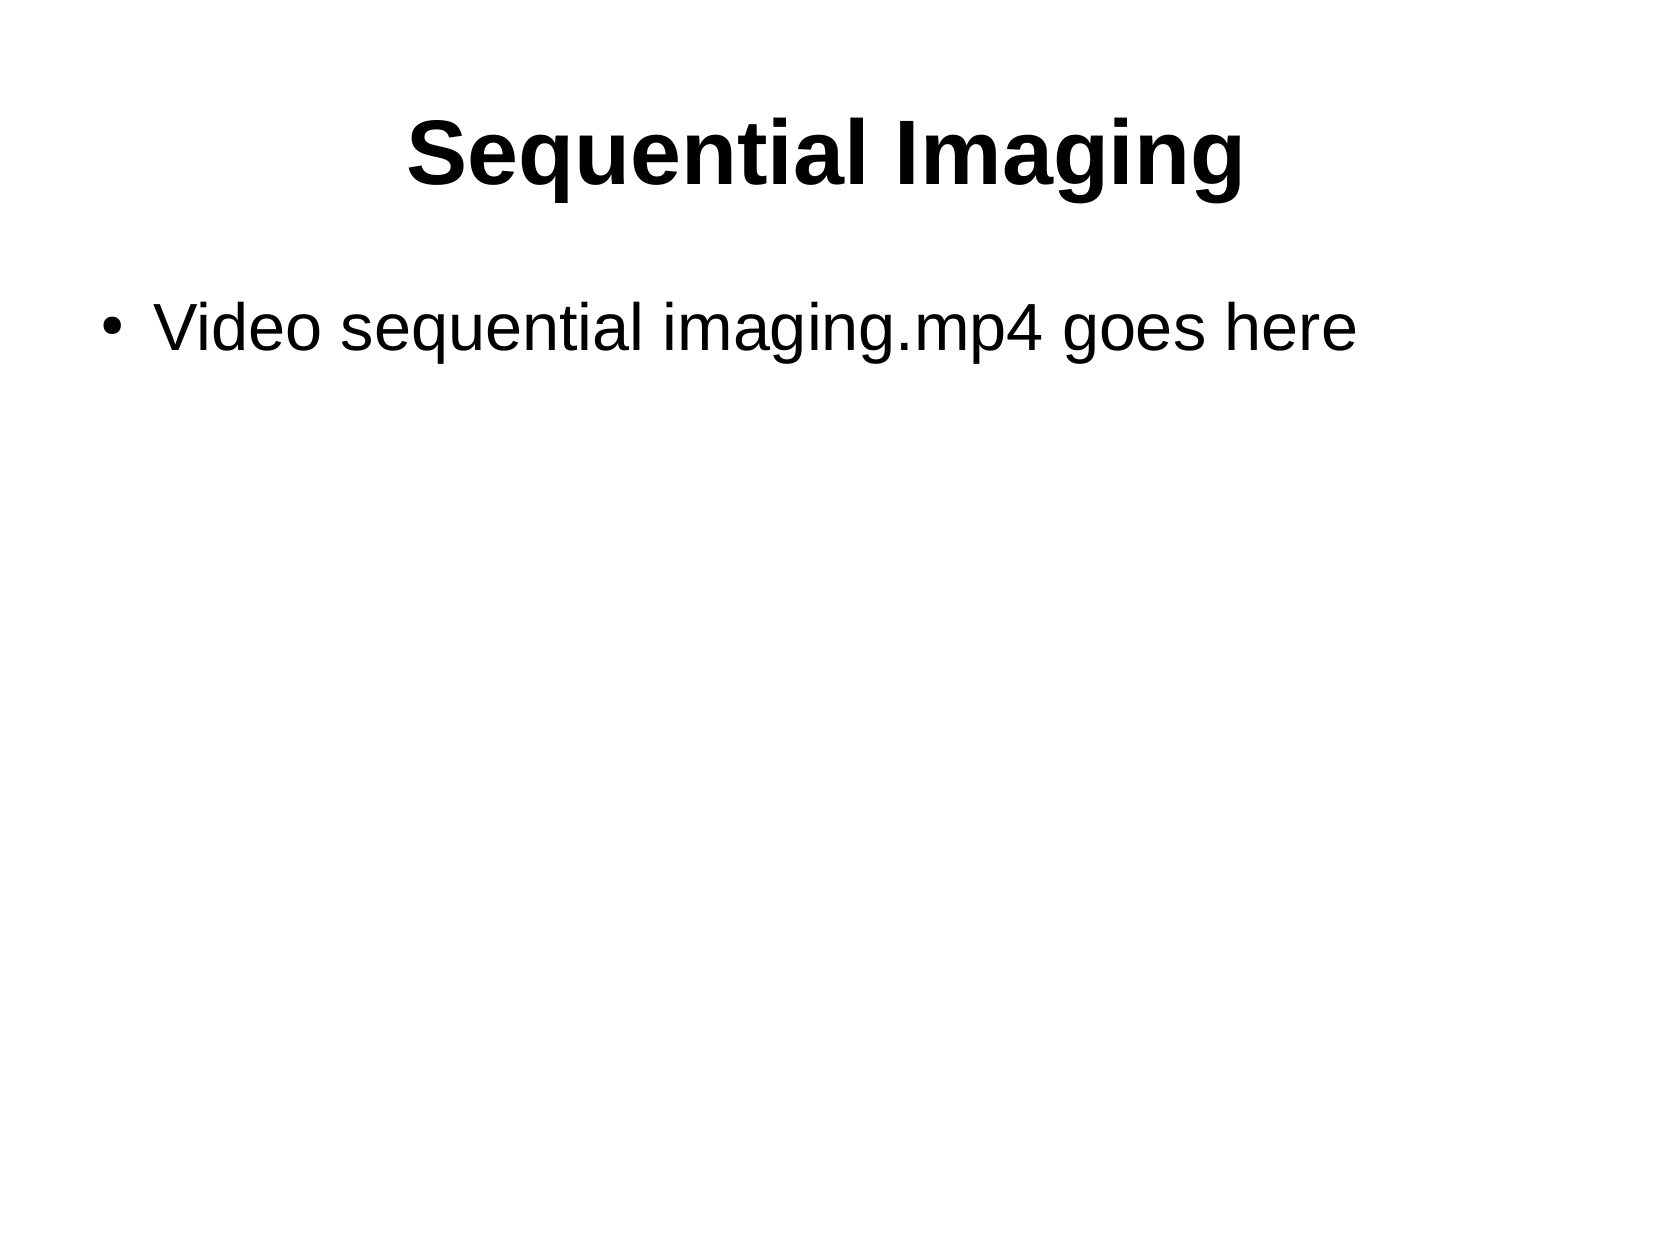

Sequential Imaging
# Video sequential imaging.mp4 goes here